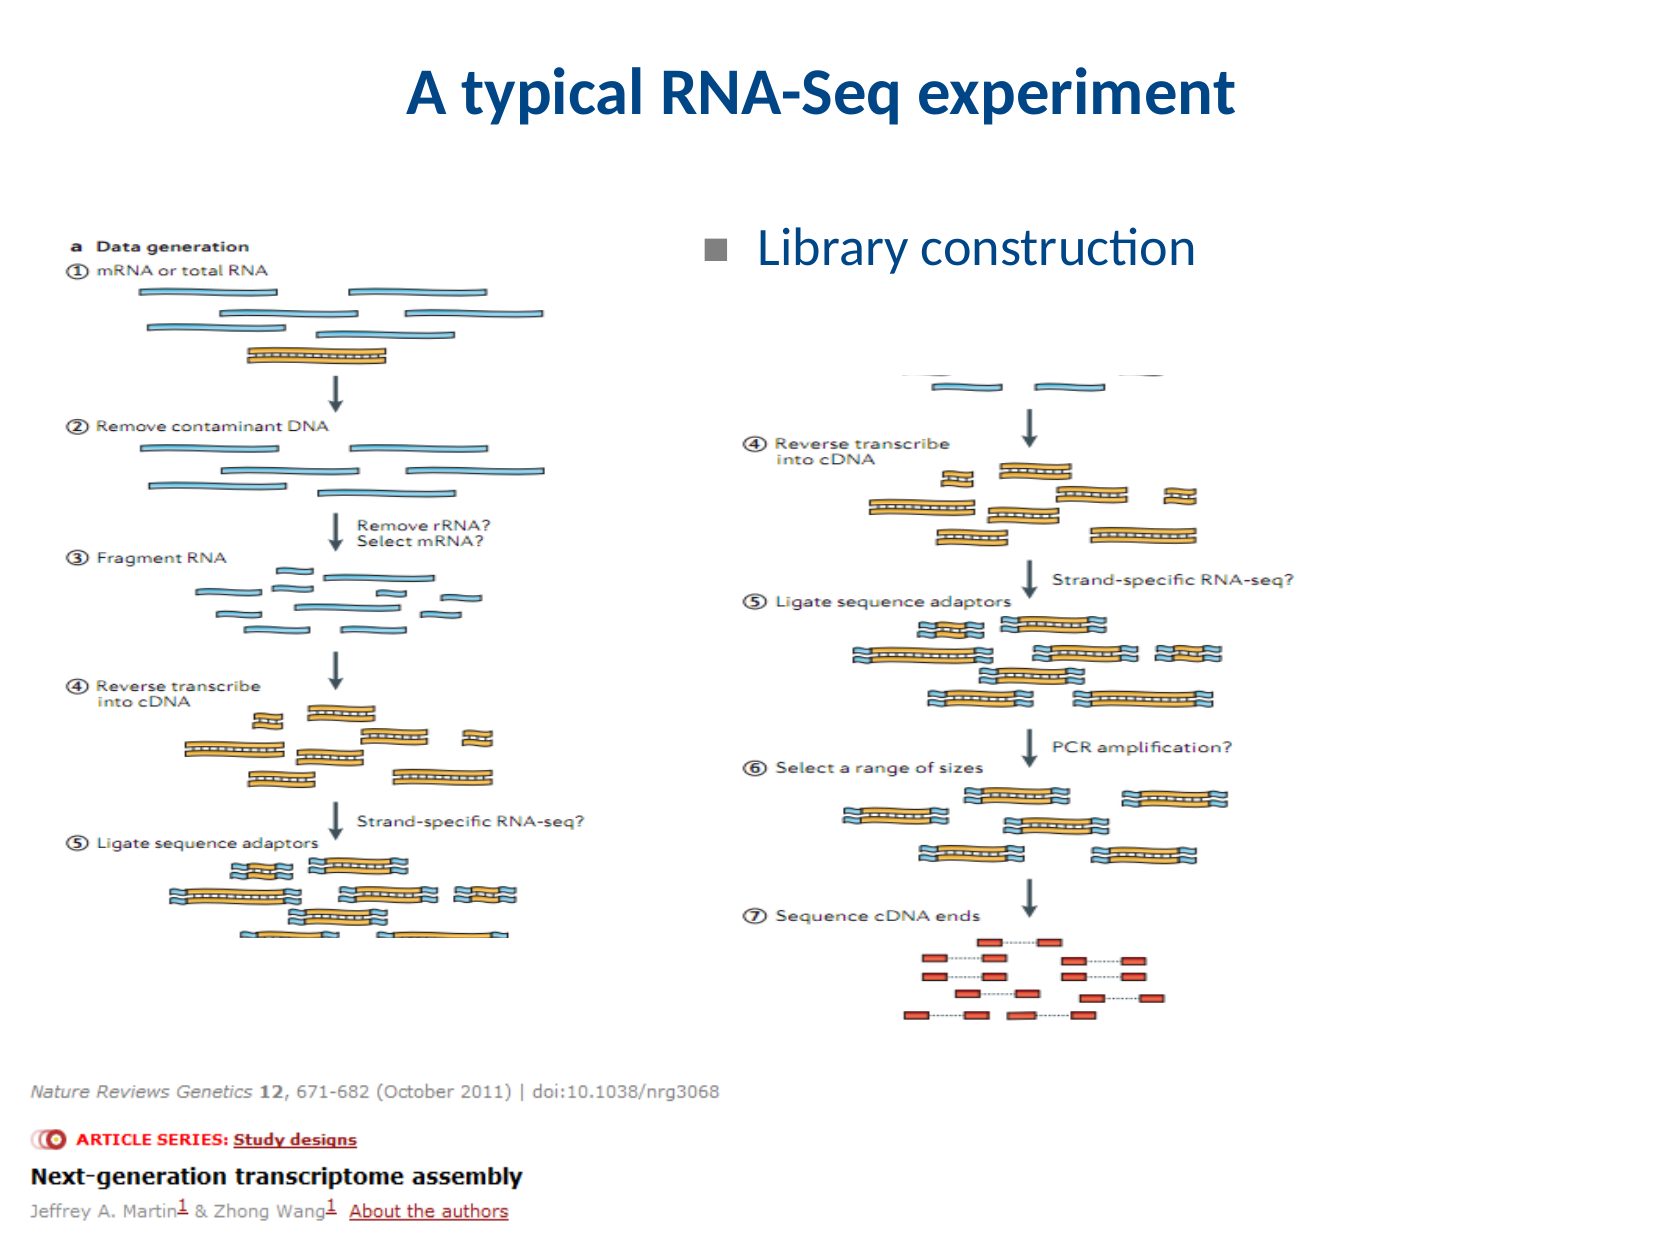

# A typical RNA-Seq experiment
Library construction